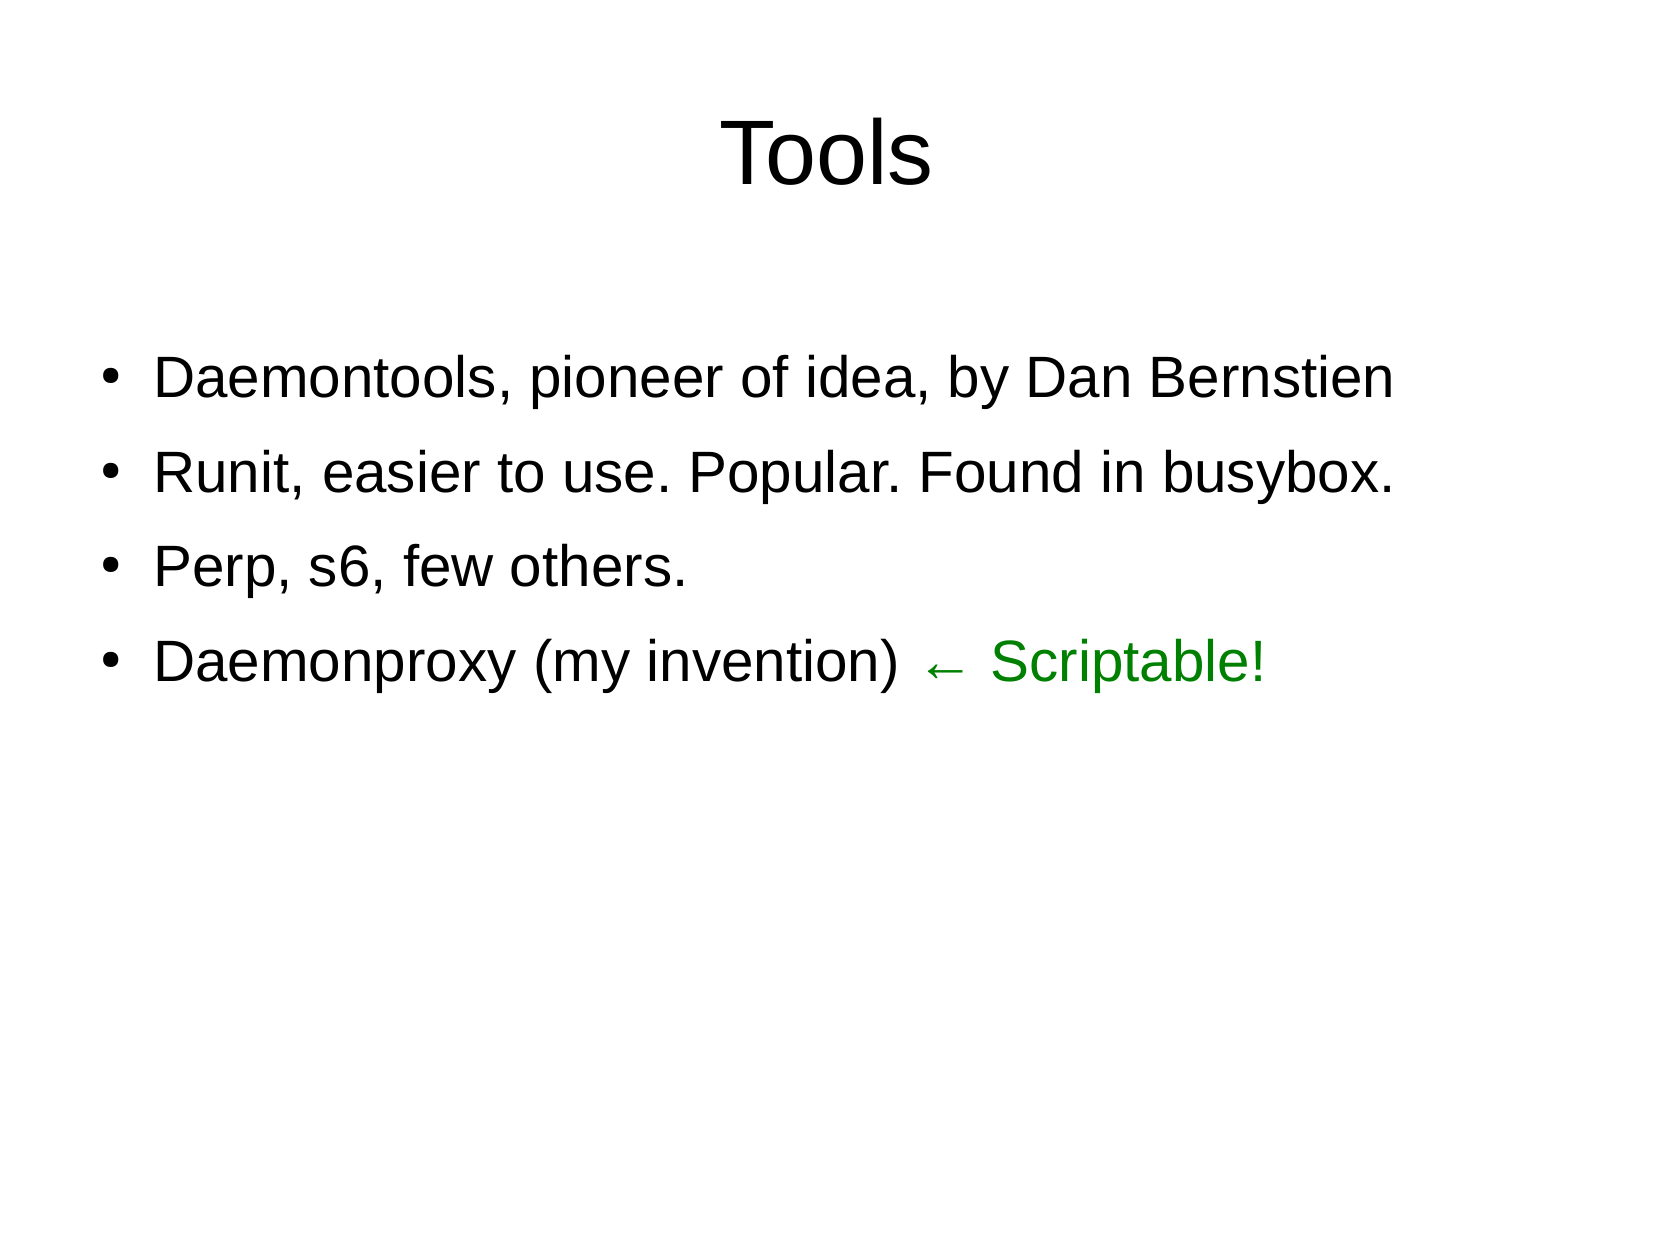

# Tools
Daemontools, pioneer of idea, by Dan Bernstien
Runit, easier to use. Popular. Found in busybox.
Perp, s6, few others.
Daemonproxy (my invention) ← Scriptable!